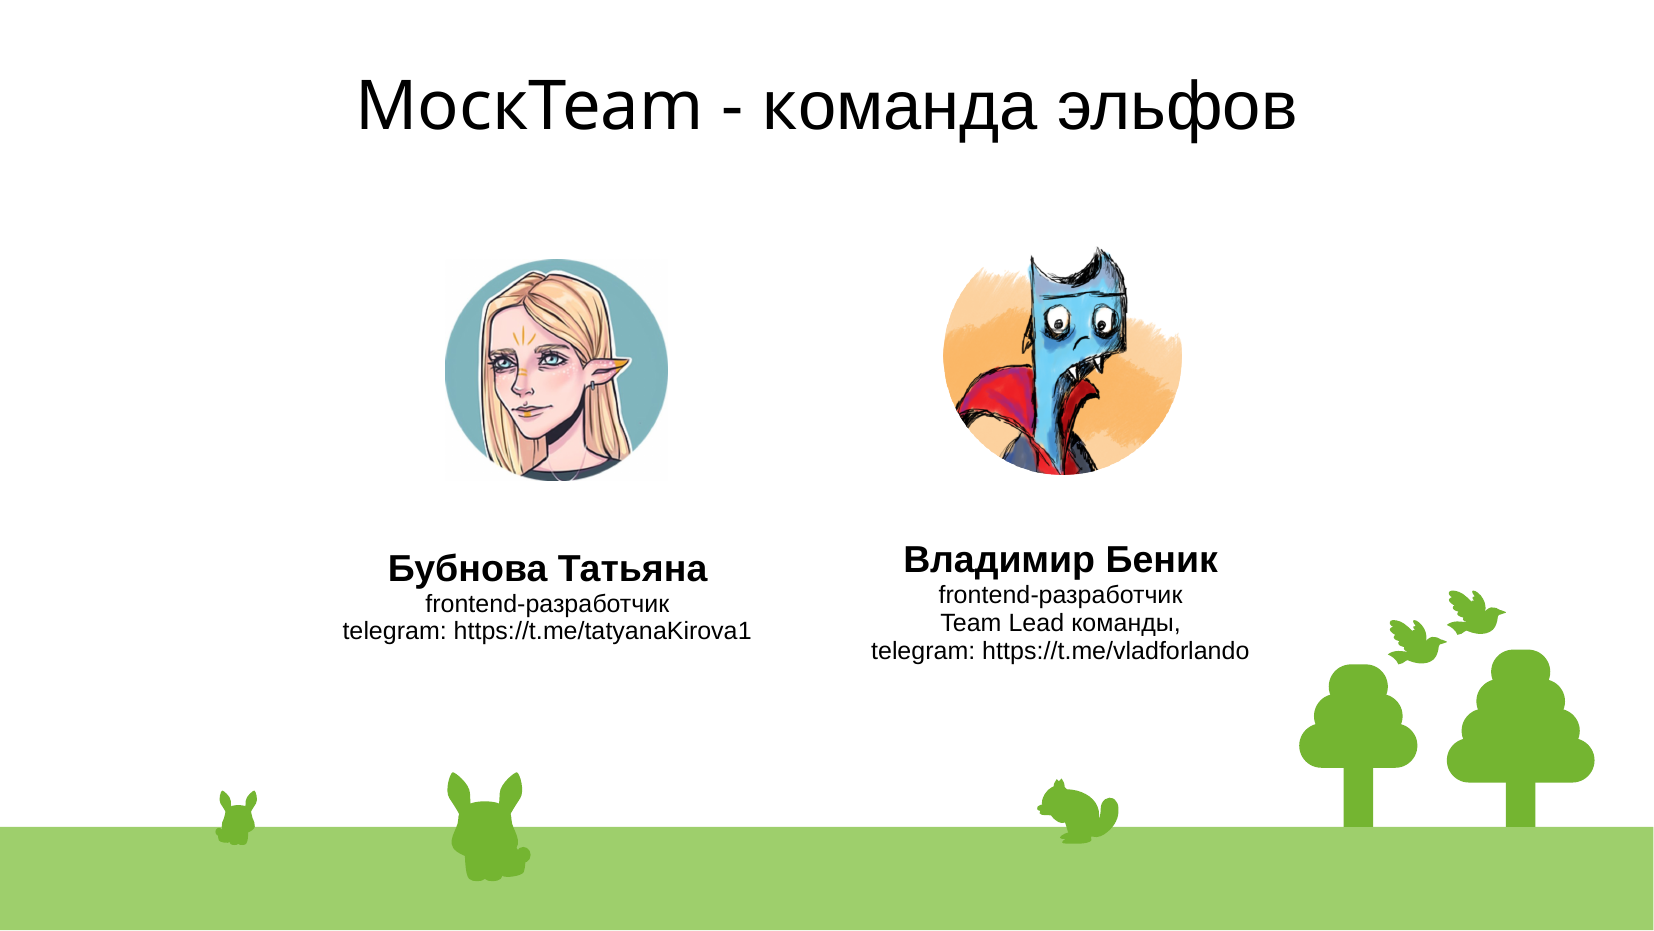

# МоскTeam - команда эльфов
Владимир Беник
frontend-разработчик
Team Lead команды,
telegram: https://t.me/vladforlando
Бубнова Татьяна
frontend-разработчик
telegram: https://t.me/tatyanaKirova1